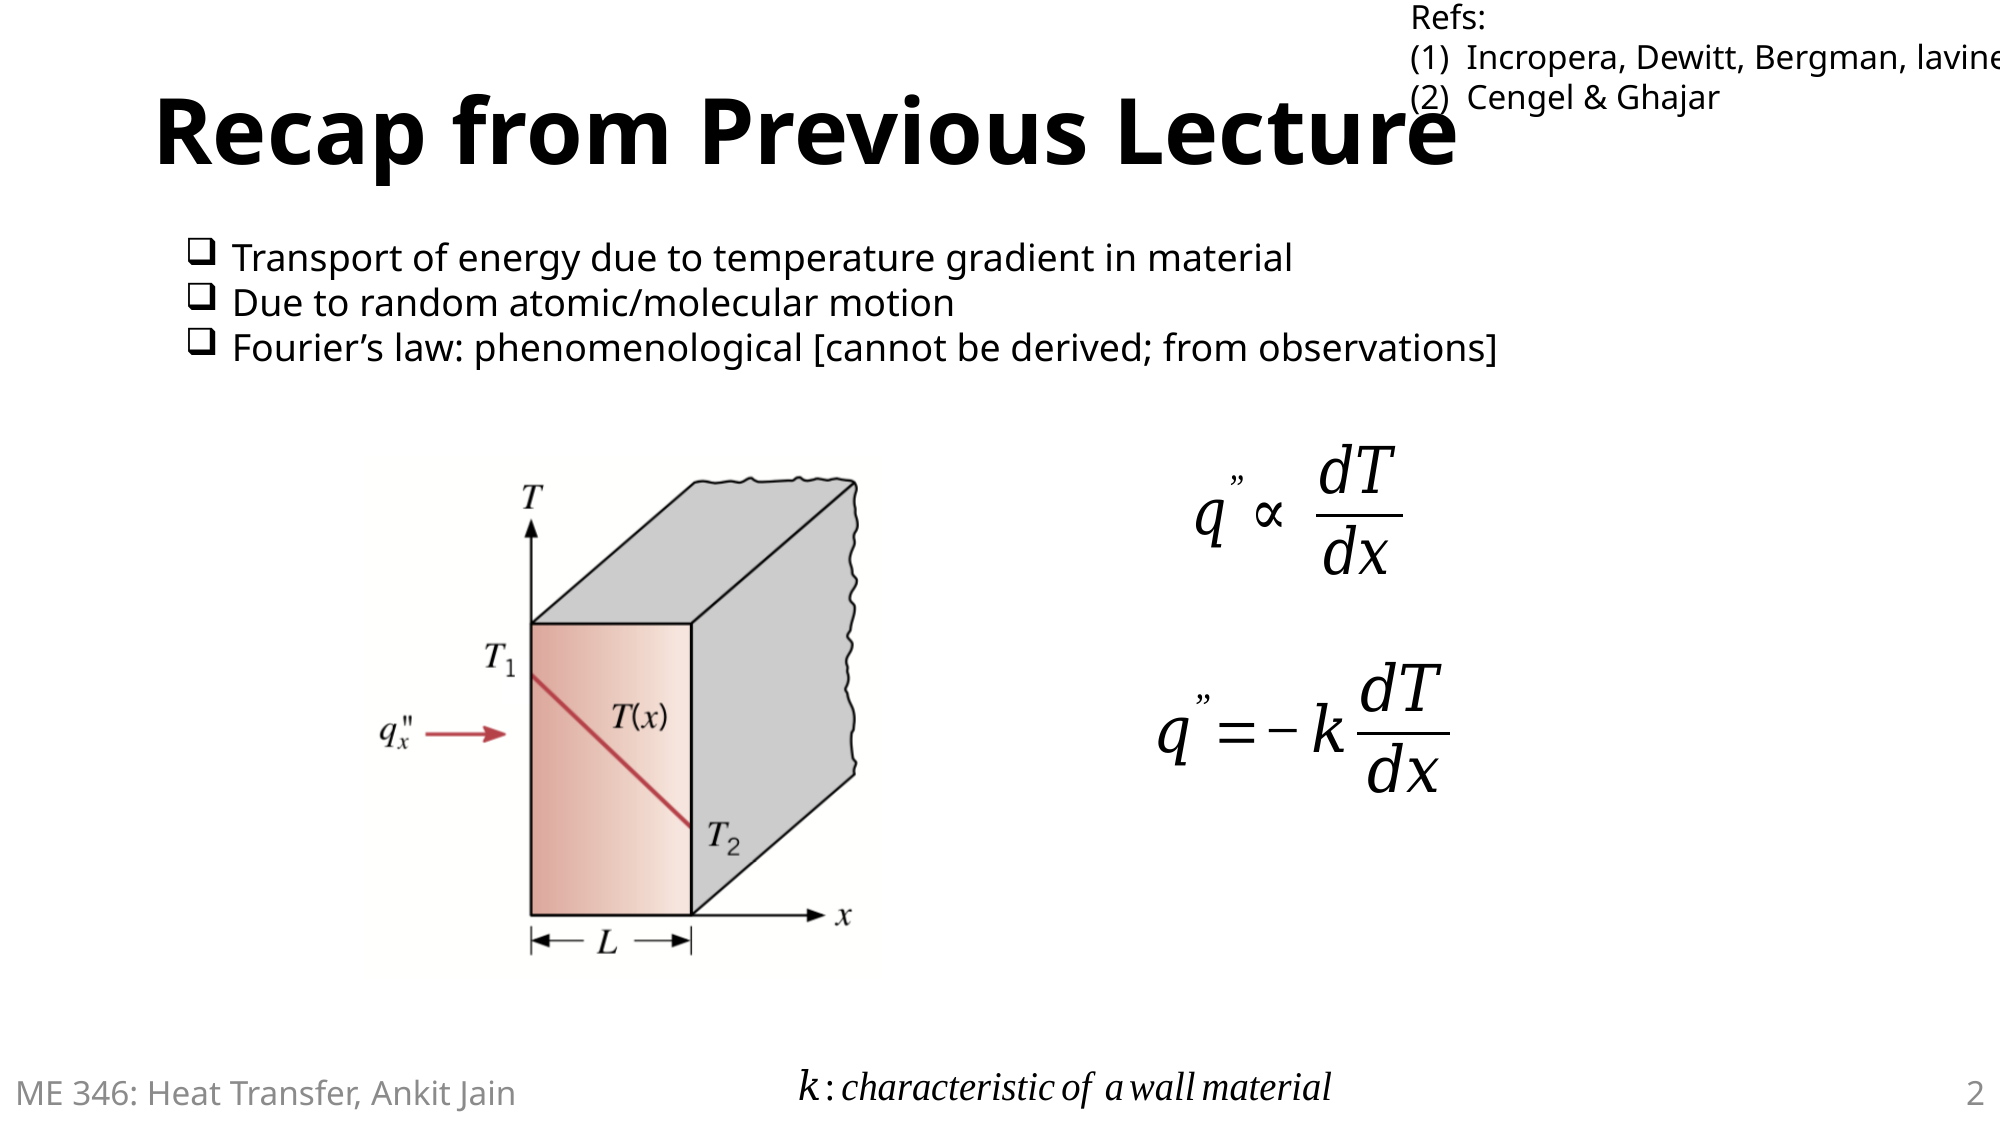

Refs:
Incropera, Dewitt, Bergman, lavine
Cengel & Ghajar
# Recap from Previous Lecture
Transport of energy due to temperature gradient in material
Due to random atomic/molecular motion
Fourier’s law: phenomenological [cannot be derived; from observations]
ME 346: Heat Transfer, Ankit Jain
2